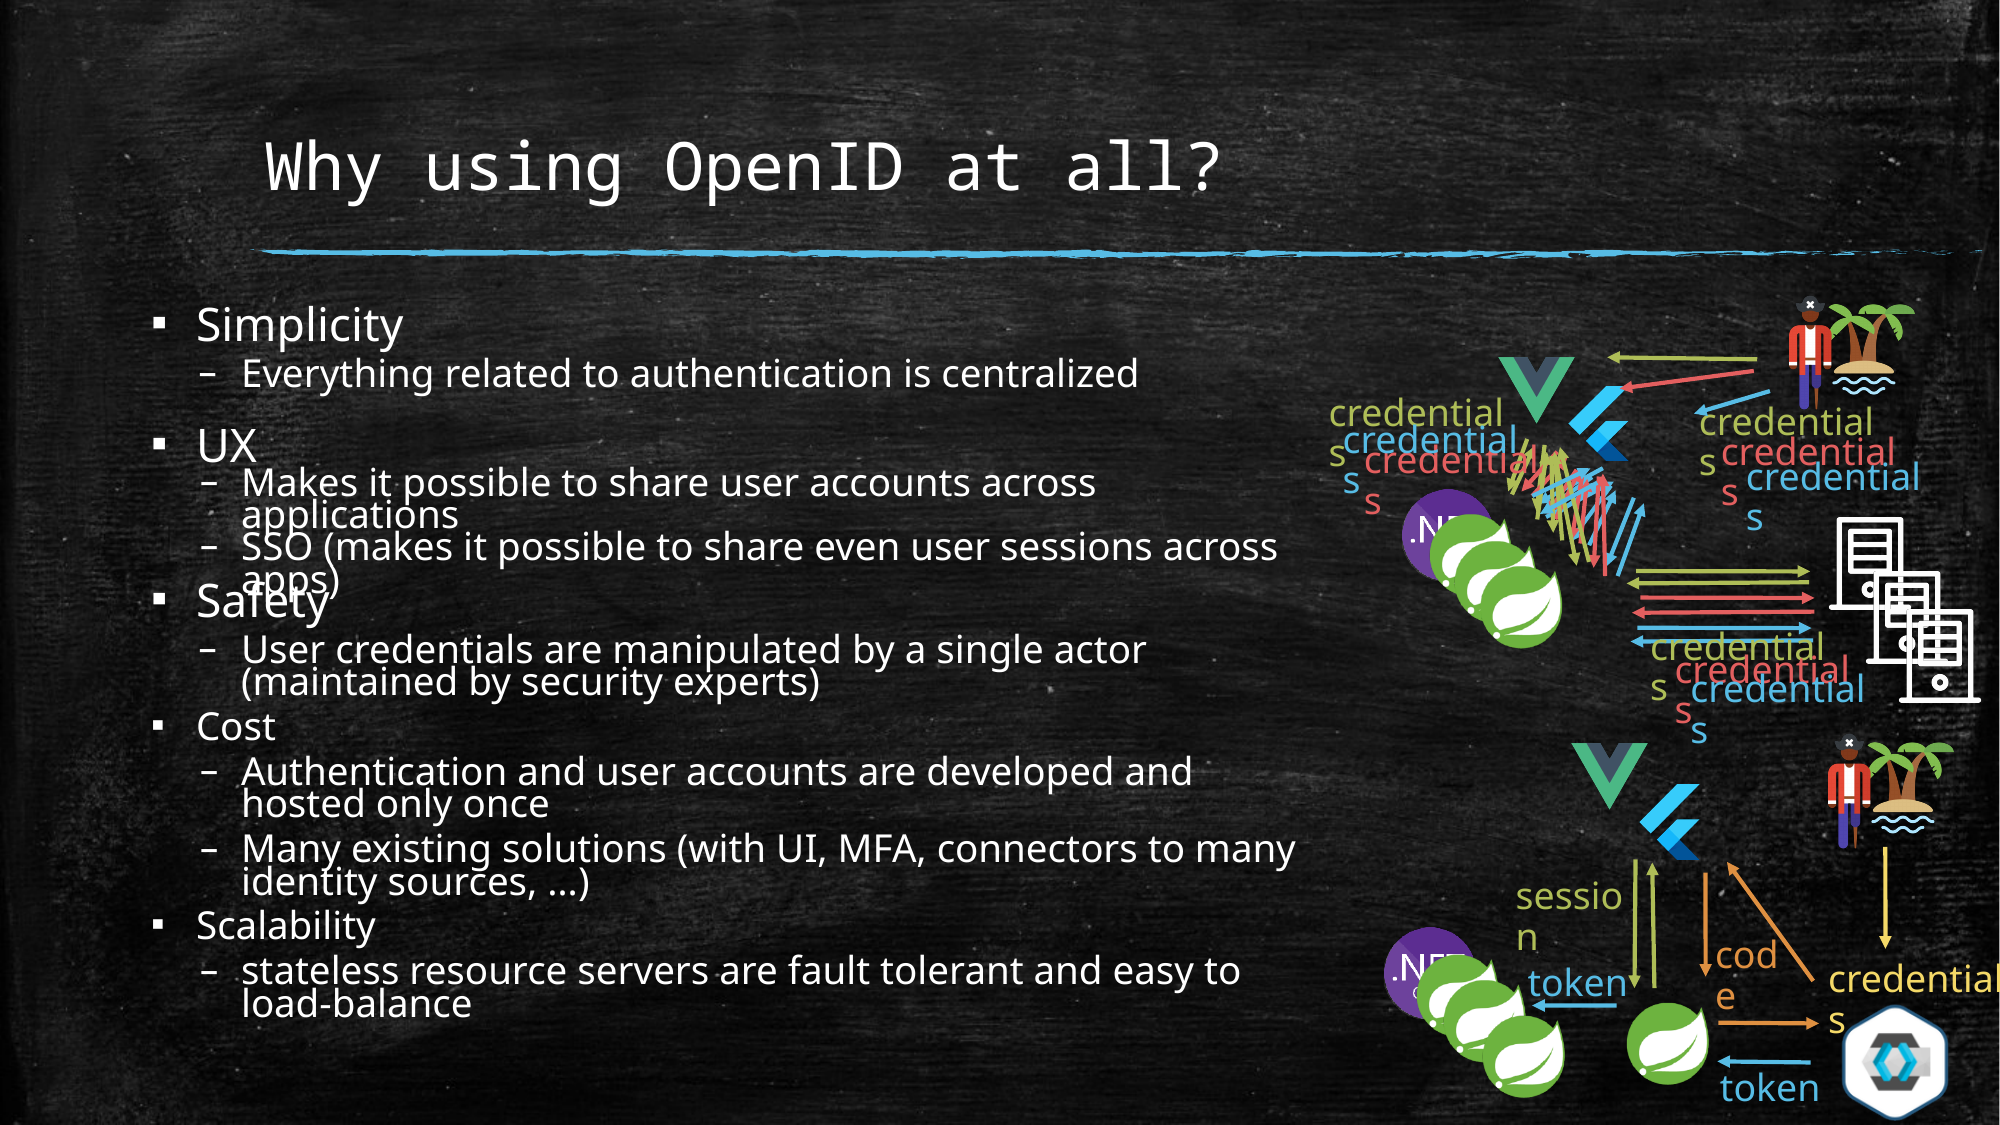

# Why using OpenID at all?
credentials
credentials
Simplicity
Everything related to authentication is centralized
UX
Makes it possible to share user accounts across applications
SSO (makes it possible to share even user sessions across apps)
credentials
credentials
credentials
credentials
credentials
credentials
credentials
Safety
User credentials are manipulated by a single actor (maintained by security experts)
Cost
Authentication and user accounts are developed and hosted only once
Many existing solutions (with UI, MFA, connectors to many identity sources, …)
Scalability
stateless resource servers are fault tolerant and easy to load-balance
session
code
credentials
token
token